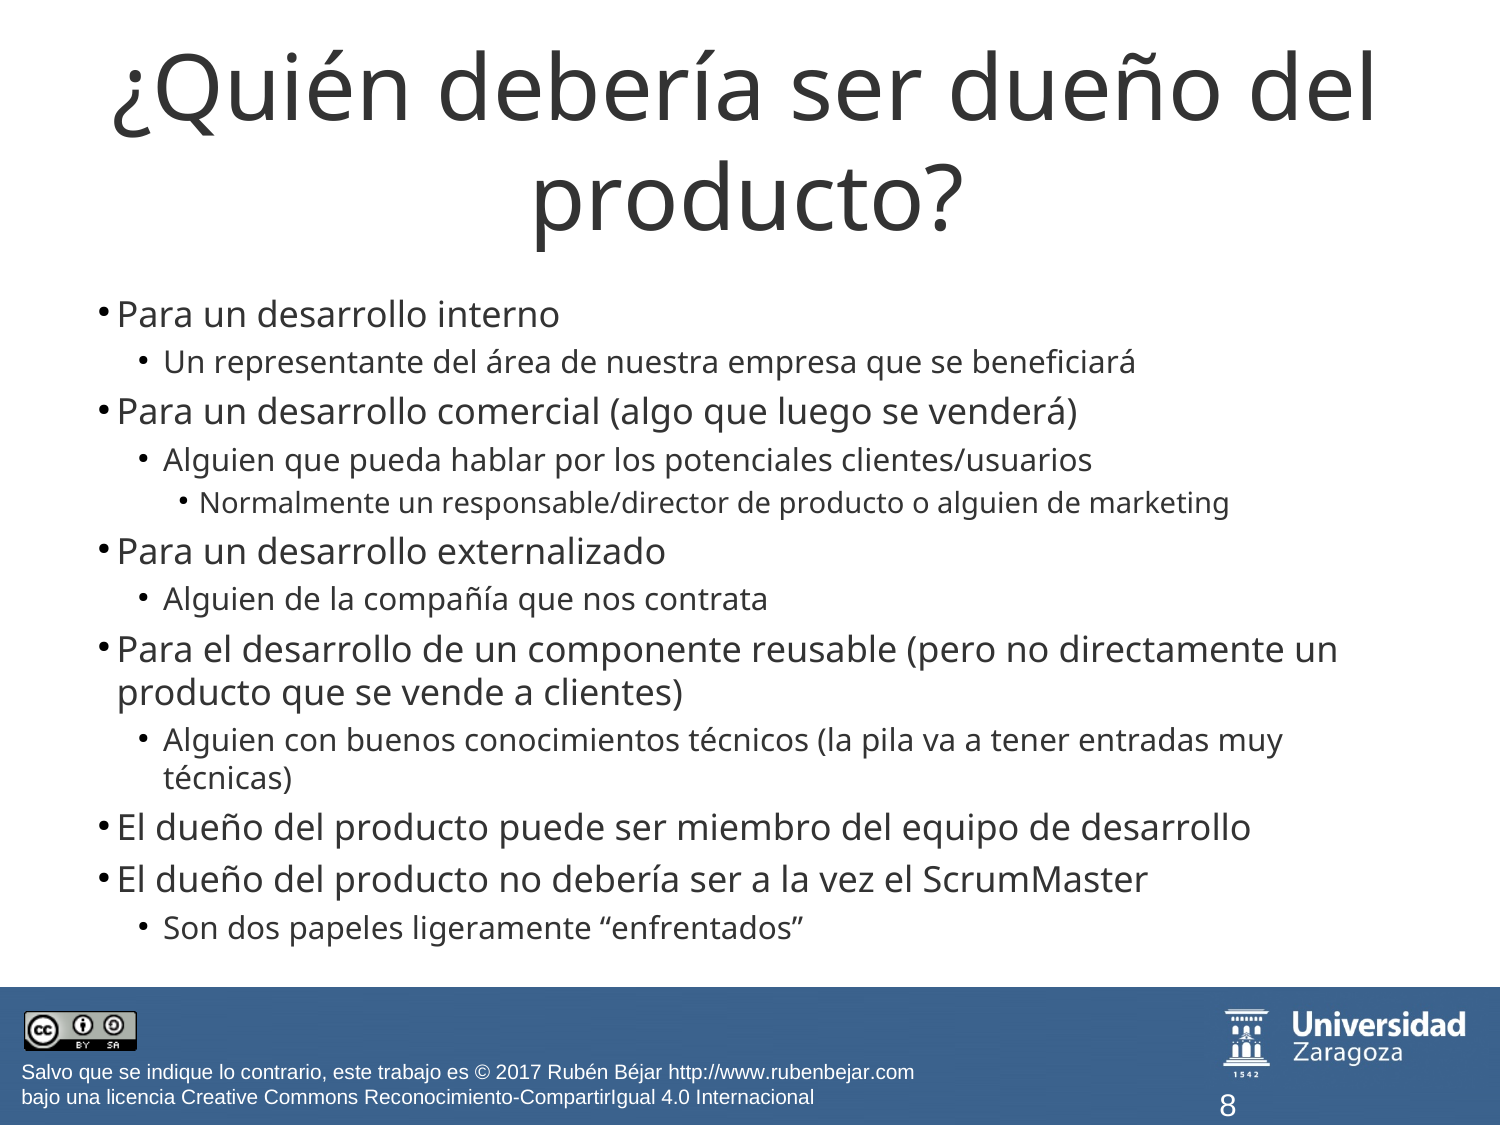

# ¿Quién debería ser dueño del producto?
Para un desarrollo interno
Un representante del área de nuestra empresa que se beneficiará
Para un desarrollo comercial (algo que luego se venderá)
Alguien que pueda hablar por los potenciales clientes/usuarios
Normalmente un responsable/director de producto o alguien de marketing
Para un desarrollo externalizado
Alguien de la compañía que nos contrata
Para el desarrollo de un componente reusable (pero no directamente un producto que se vende a clientes)
Alguien con buenos conocimientos técnicos (la pila va a tener entradas muy técnicas)
El dueño del producto puede ser miembro del equipo de desarrollo
El dueño del producto no debería ser a la vez el ScrumMaster
Son dos papeles ligeramente “enfrentados”